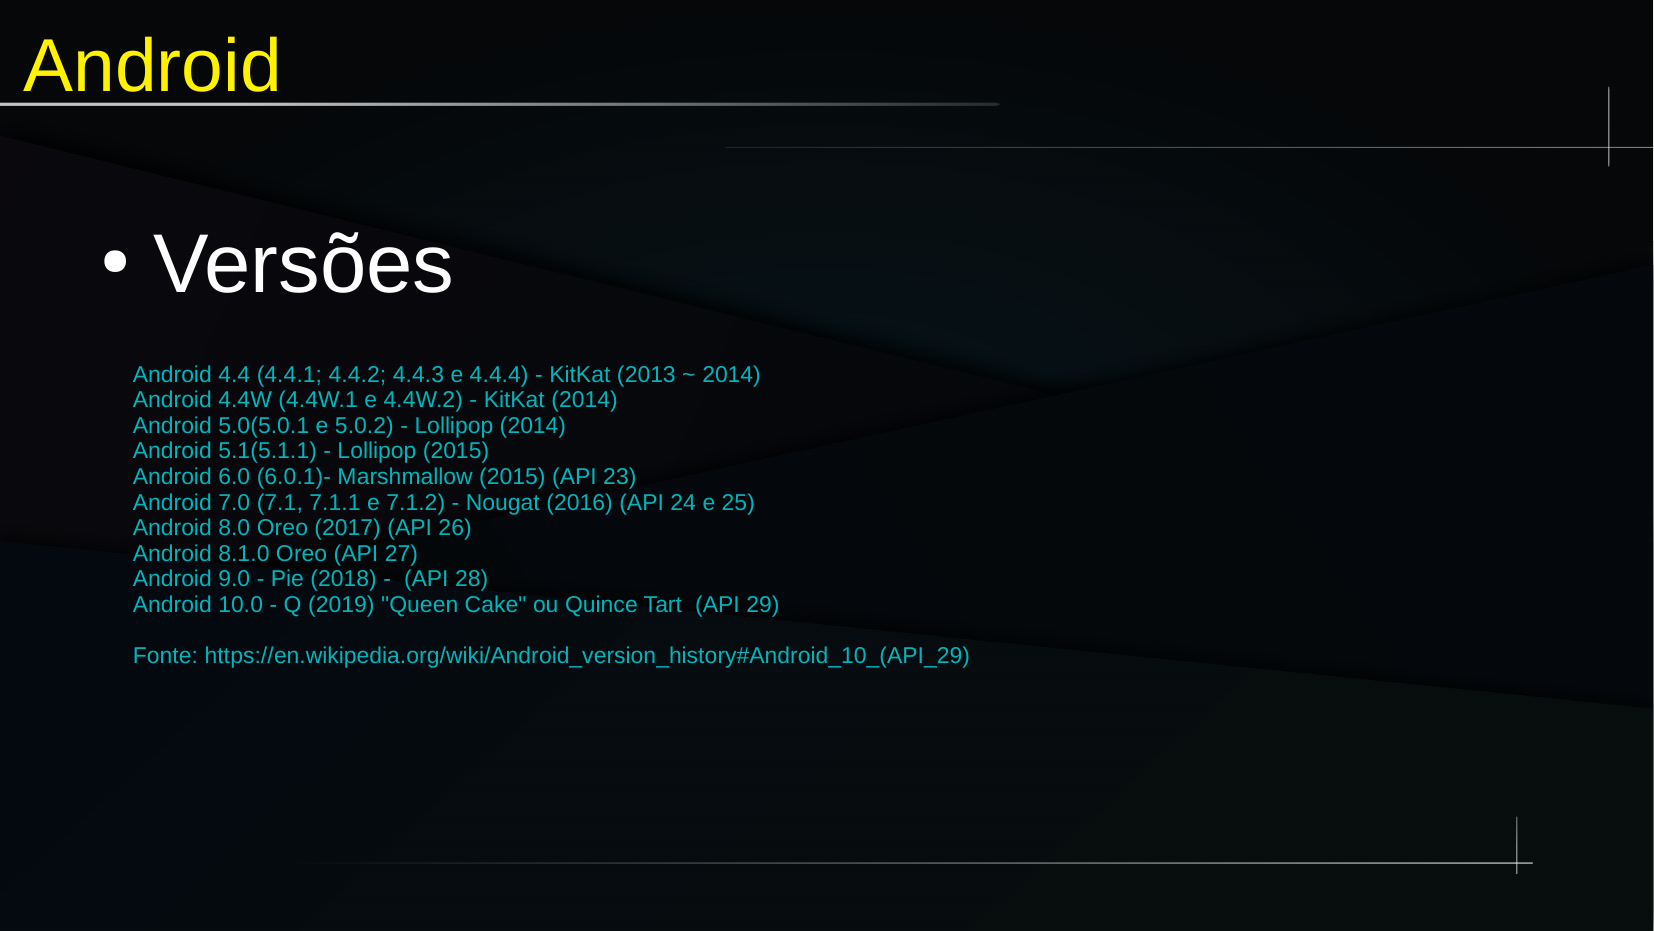

# Android
Versões
Android 4.4 (4.4.1; 4.4.2; 4.4.3 e 4.4.4) - KitKat (2013 ~ 2014)
Android 4.4W (4.4W.1 e 4.4W.2) - KitKat (2014)
Android 5.0(5.0.1 e 5.0.2) - Lollipop (2014)
Android 5.1(5.1.1) - Lollipop (2015)
Android 6.0 (6.0.1)- Marshmallow (2015) (API 23)
Android 7.0 (7.1, 7.1.1 e 7.1.2) - Nougat (2016) (API 24 e 25)
Android 8.0 Oreo (2017) (API 26)
Android 8.1.0 Oreo (API 27)
Android 9.0 - Pie (2018) - (API 28)
Android 10.0 - Q (2019) "Queen Cake" ou Quince Tart (API 29)
Fonte: https://en.wikipedia.org/wiki/Android_version_history#Android_10_(API_29)